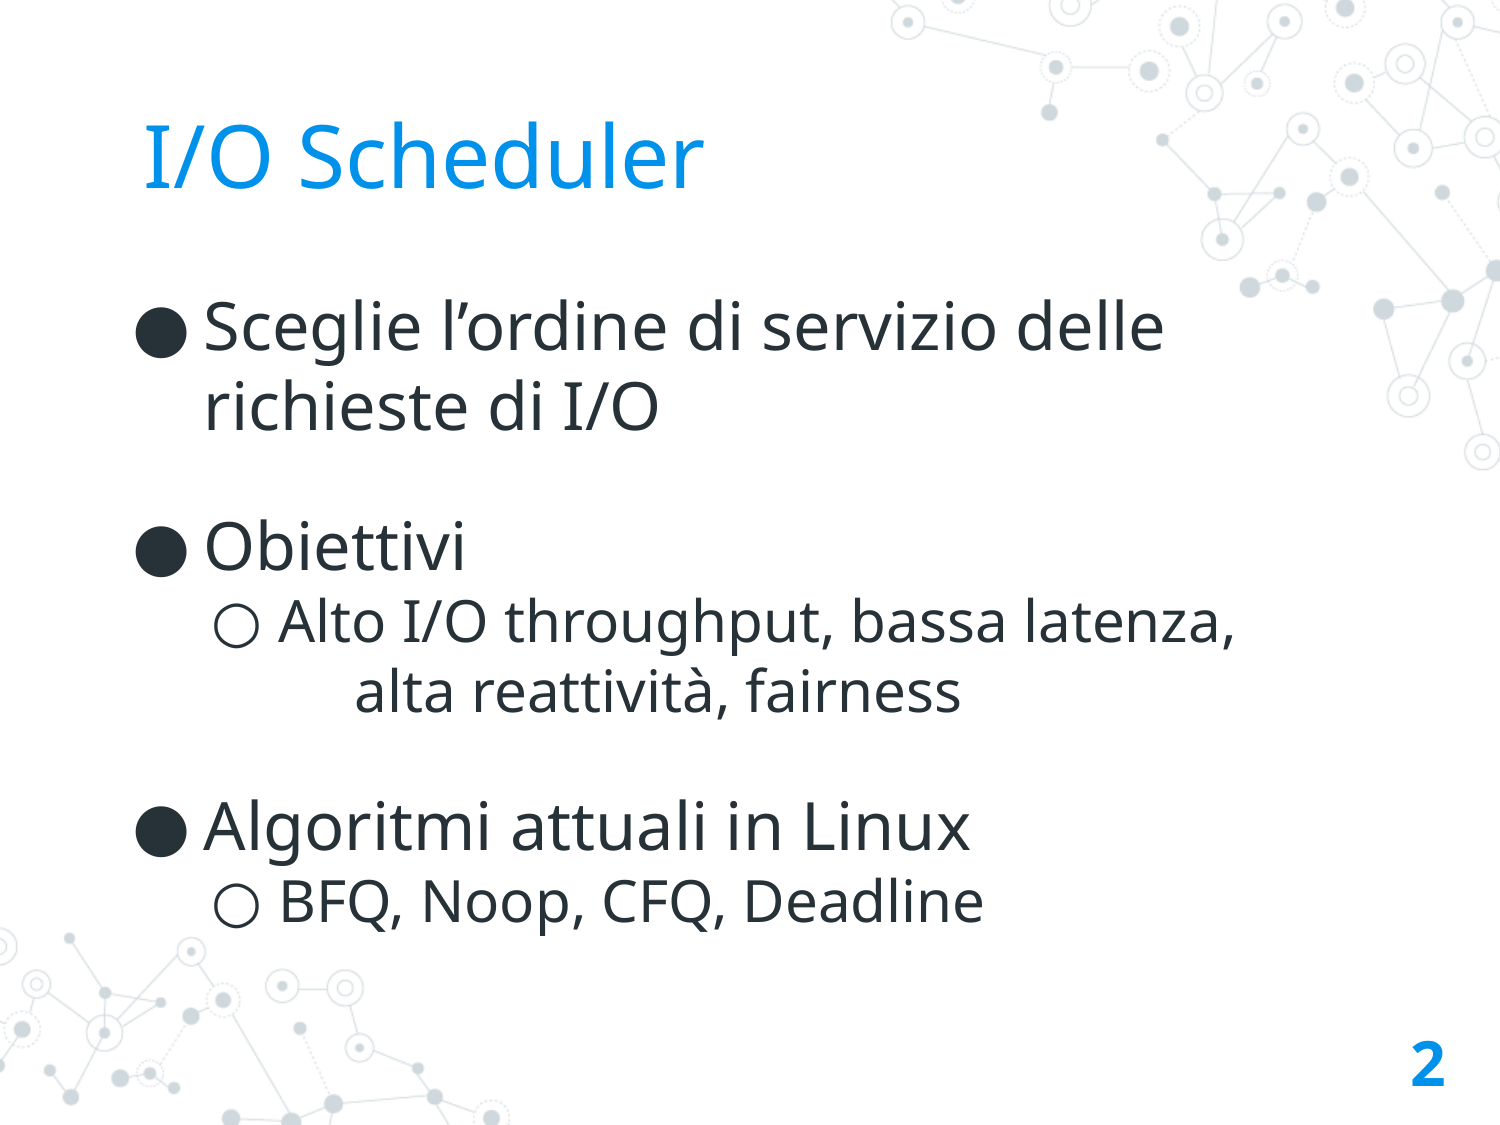

# I/O Scheduler
Sceglie l’ordine di servizio delle richieste di I/O
Obiettivi
Alto I/O throughput, bassa latenza, alta reattività, fairness
Algoritmi attuali in Linux
BFQ, Noop, CFQ, Deadline